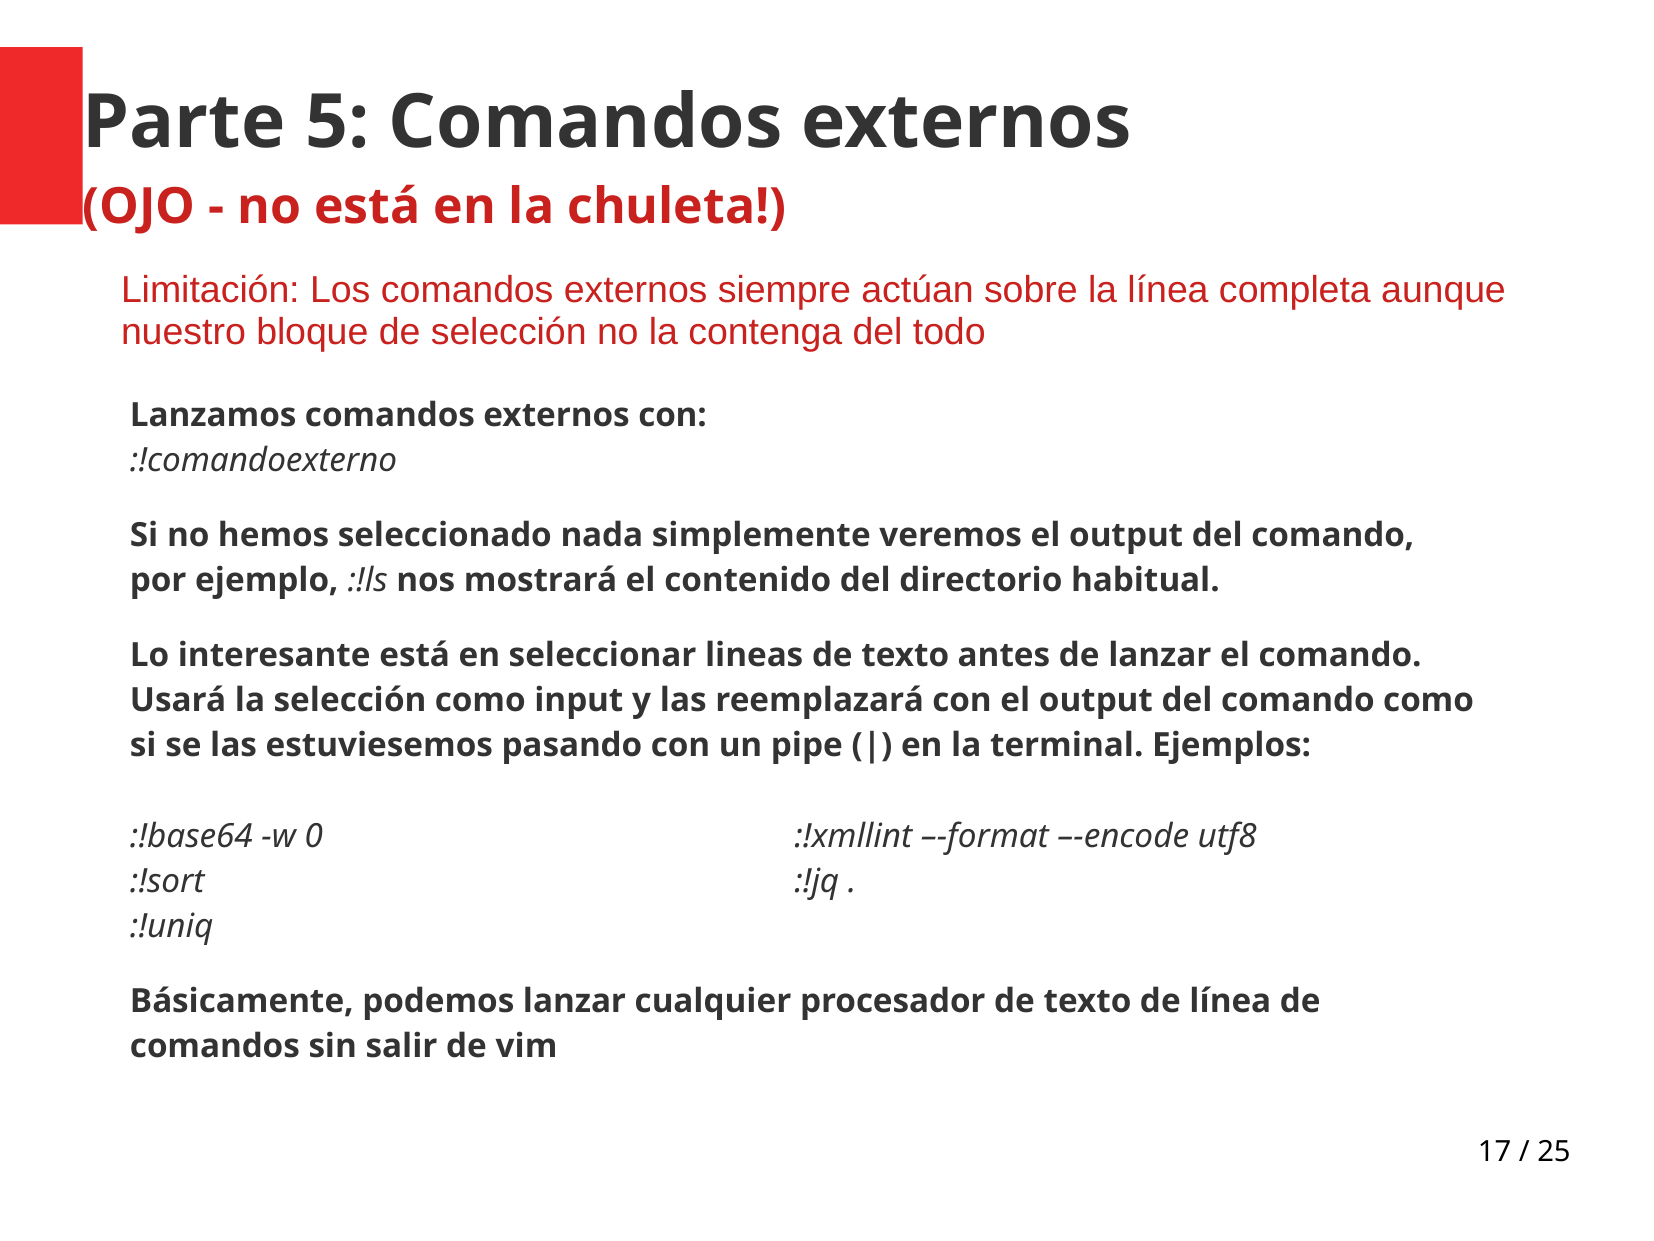

# Parte 5: Comandos externos (OJO - no está en la chuleta!)
Limitación: Los comandos externos siempre actúan sobre la línea completa aunque nuestro bloque de selección no la contenga del todo
Lanzamos comandos externos con:
:!comandoexterno
Si no hemos seleccionado nada simplemente veremos el output del comando, por ejemplo, :!ls nos mostrará el contenido del directorio habitual.
Lo interesante está en seleccionar lineas de texto antes de lanzar el comando. Usará la selección como input y las reemplazará con el output del comando como si se las estuviesemos pasando con un pipe (|) en la terminal. Ejemplos:
:!base64 -w 0							:!xmllint –-format –-encode utf8
:!sort								:!jq .
:!uniq
Básicamente, podemos lanzar cualquier procesador de texto de línea de comandos sin salir de vim
17